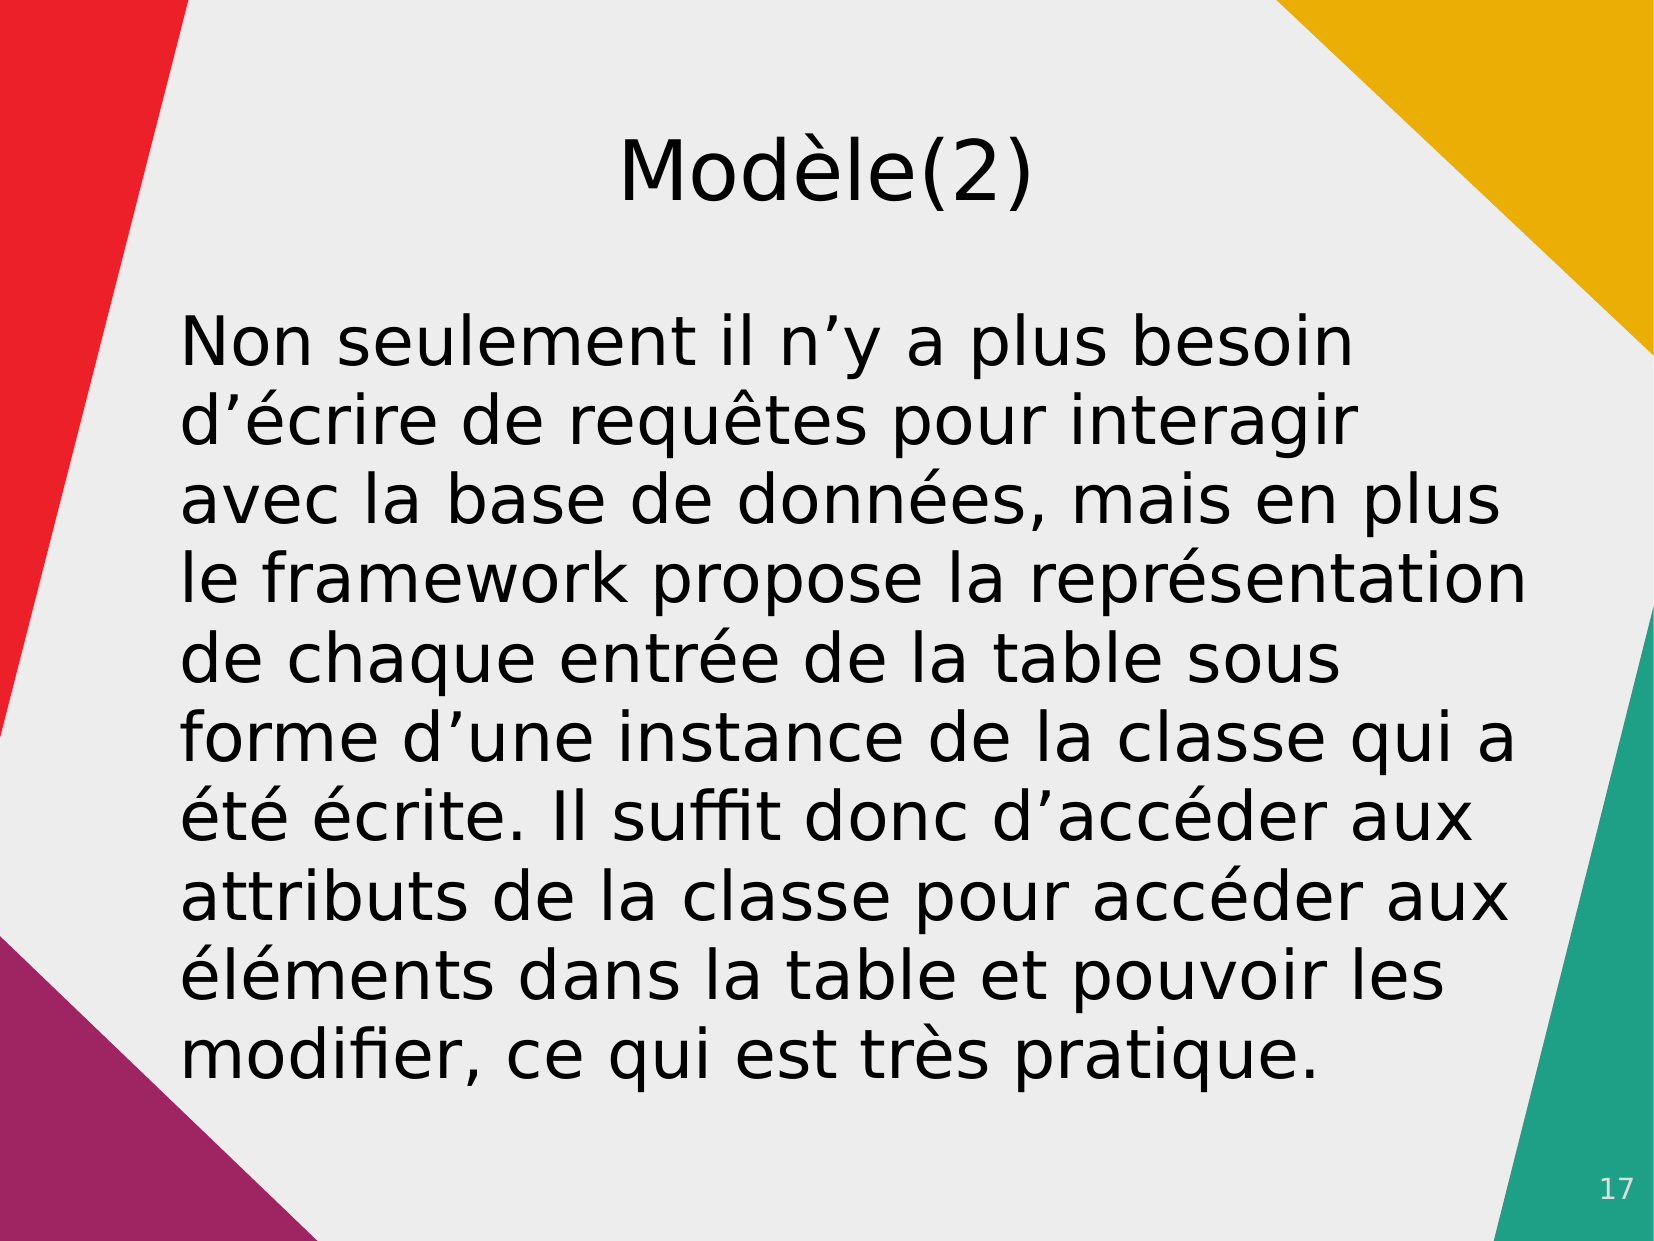

# Modèle(2)
Non seulement il n’y a plus besoin d’écrire de requêtes pour interagir avec la base de données, mais en plus le framework propose la représentation de chaque entrée de la table sous forme d’une instance de la classe qui a été écrite. Il suffit donc d’accéder aux attributs de la classe pour accéder aux éléments dans la table et pouvoir les modifier, ce qui est très pratique.
17